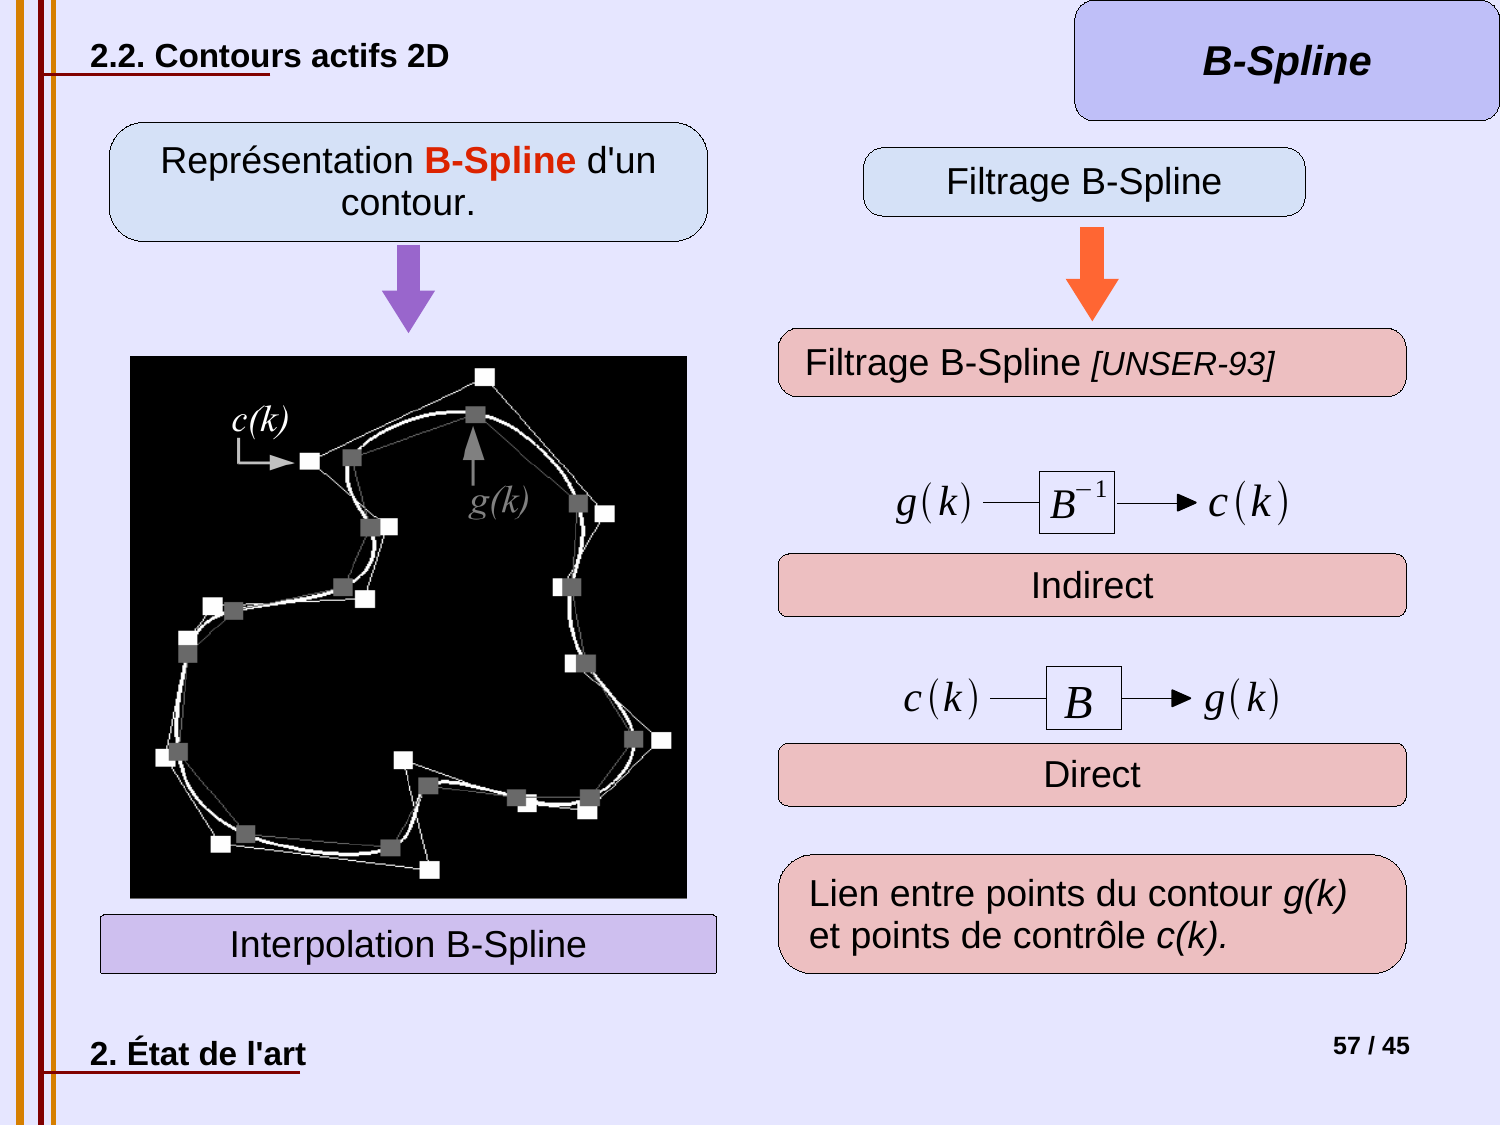

B-Spline
2.2. Contours actifs 2D
Représentation B-Spline d'un contour.
Filtrage B-Spline
Filtrage B-Spline [UNSER-93]
Indirect
Direct
Lien entre points du contour g(k) et points de contrôle c(k).
Interpolation B-Spline
57
# 2. État de l'art